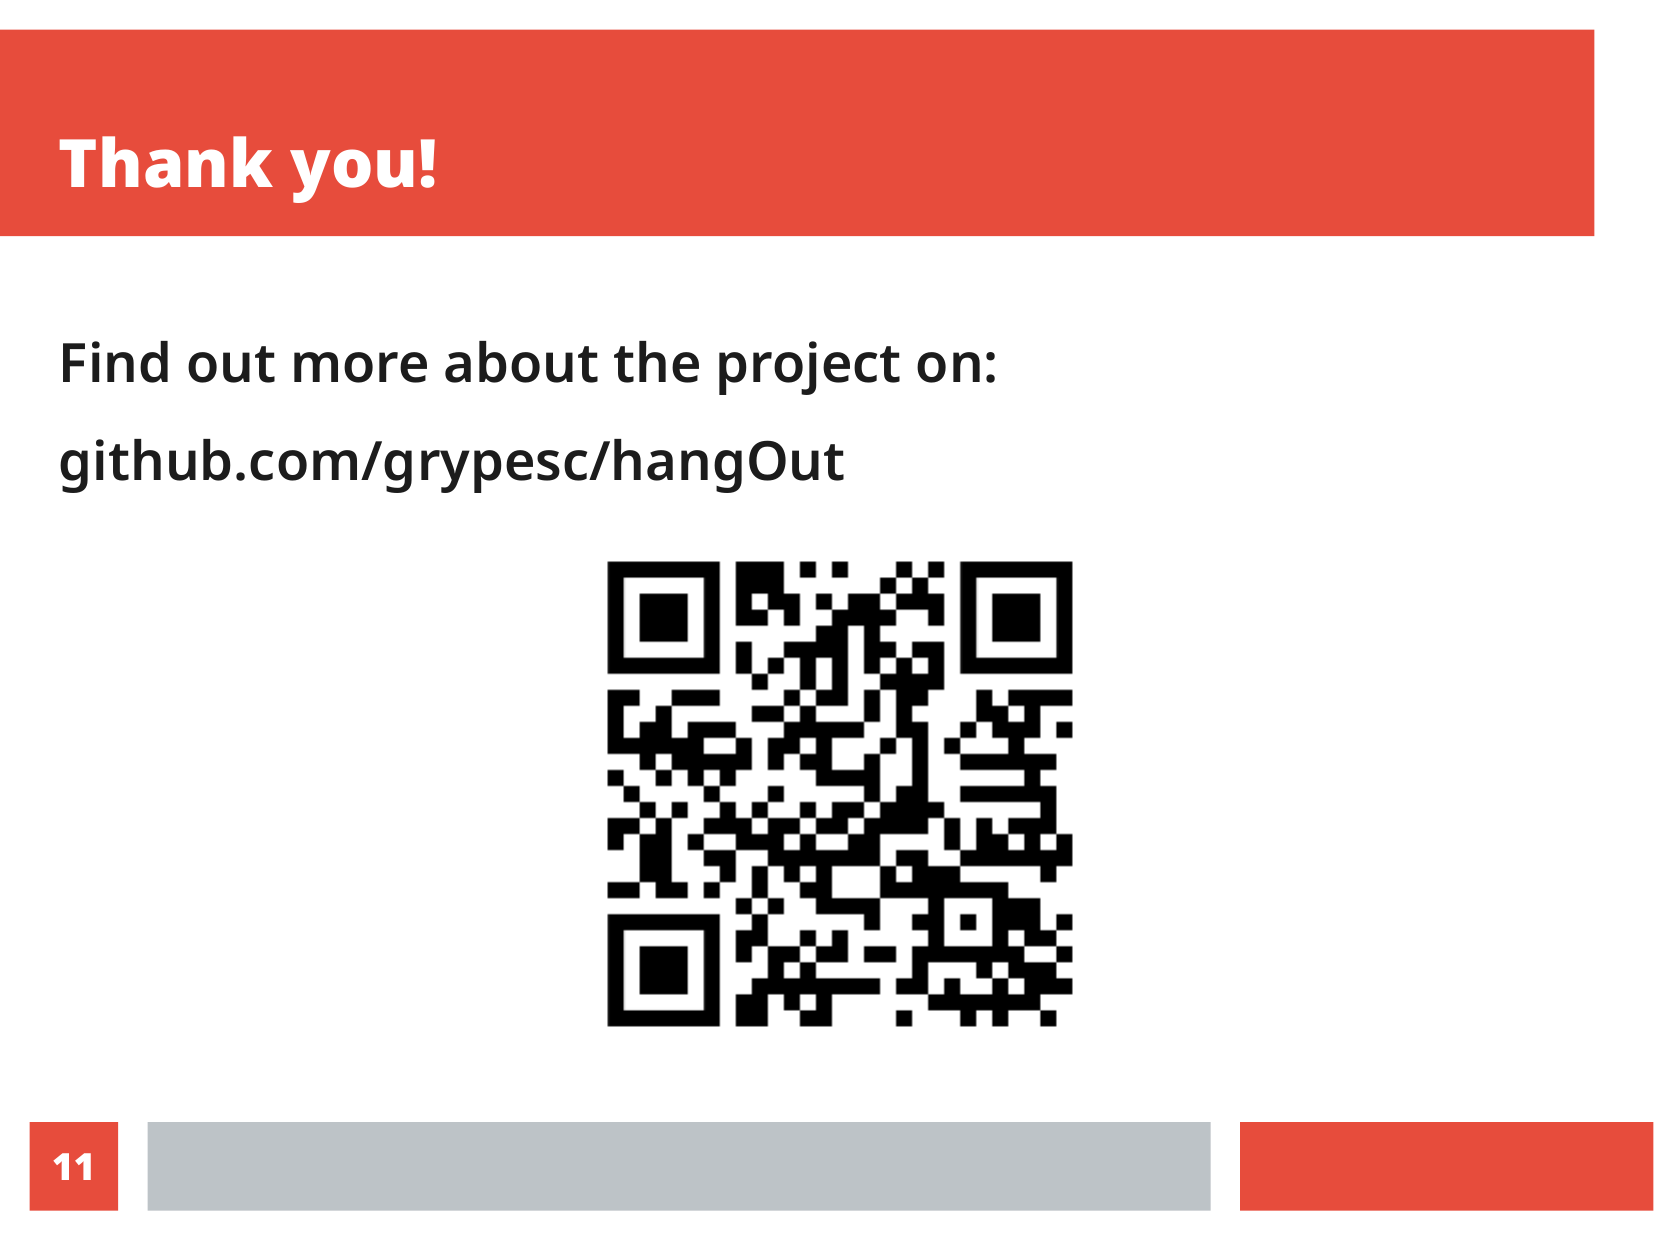

# Thank you!
Find out more about the project on:
github.com/grypesc/hangOut
11